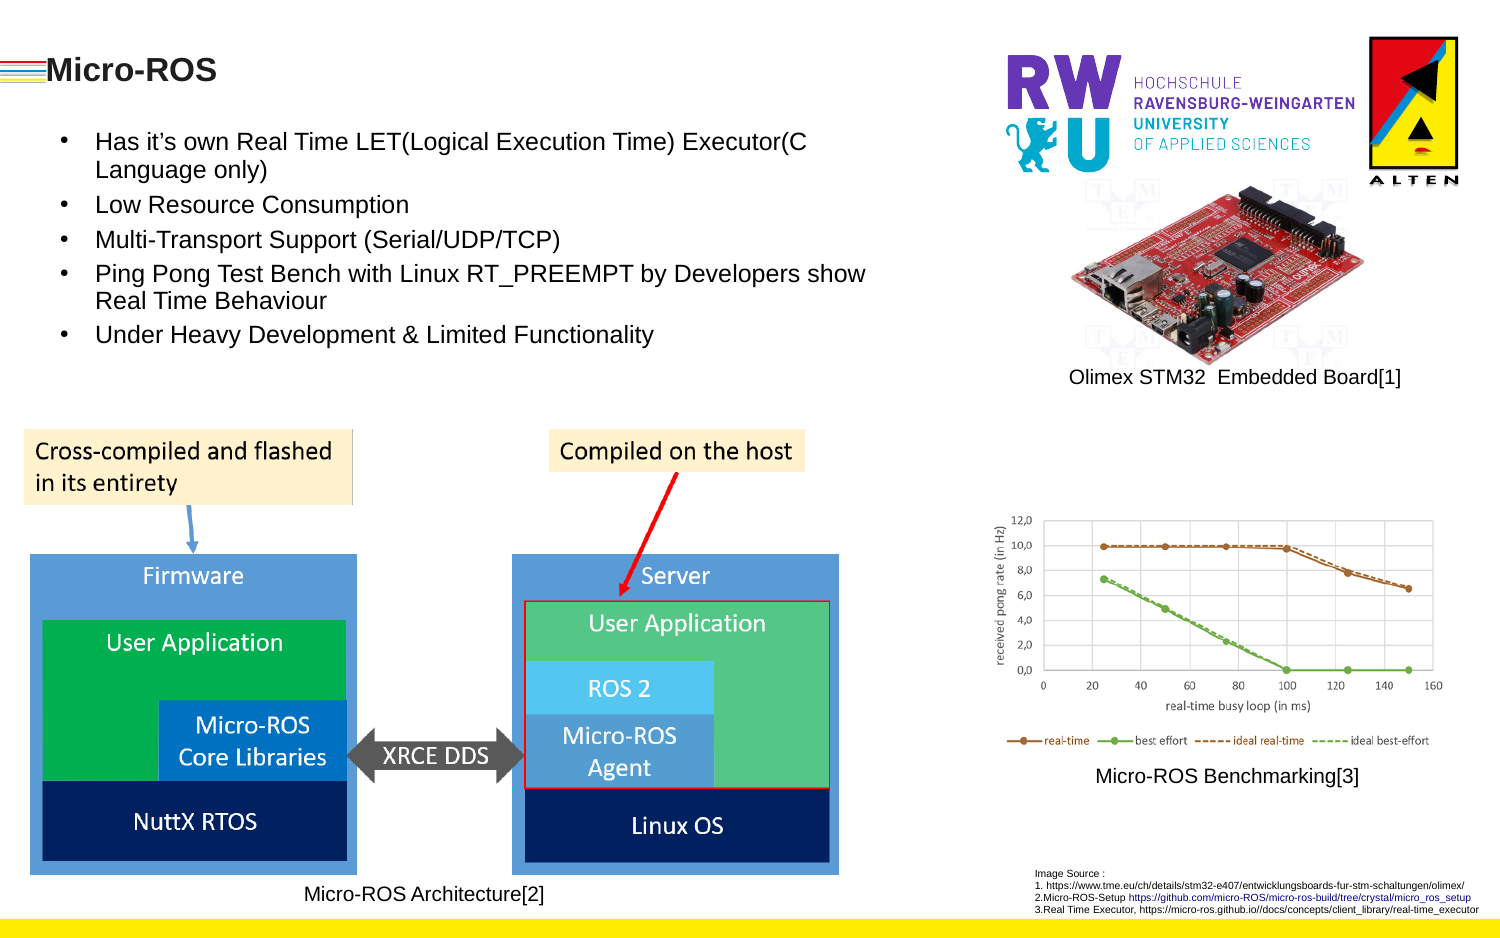

# Micro-ROS
Has it’s own Real Time LET(Logical Execution Time) Executor(C Language only)
Low Resource Consumption
Multi-Transport Support (Serial/UDP/TCP)
Ping Pong Test Bench with Linux RT_PREEMPT by Developers show Real Time Behaviour
Under Heavy Development & Limited Functionality
Olimex STM32 Embedded Board[1]
Micro-ROS Benchmarking[3]
Image Source :
1. https://www.tme.eu/ch/details/stm32-e407/entwicklungsboards-fur-stm-schaltungen/olimex/
2.Micro-ROS-Setup https://github.com/micro-ROS/micro-ros-build/tree/crystal/micro_ros_setup
3.Real Time Executor, https://micro-ros.github.io//docs/concepts/client_library/real-time_executor
Micro-ROS Architecture[2]